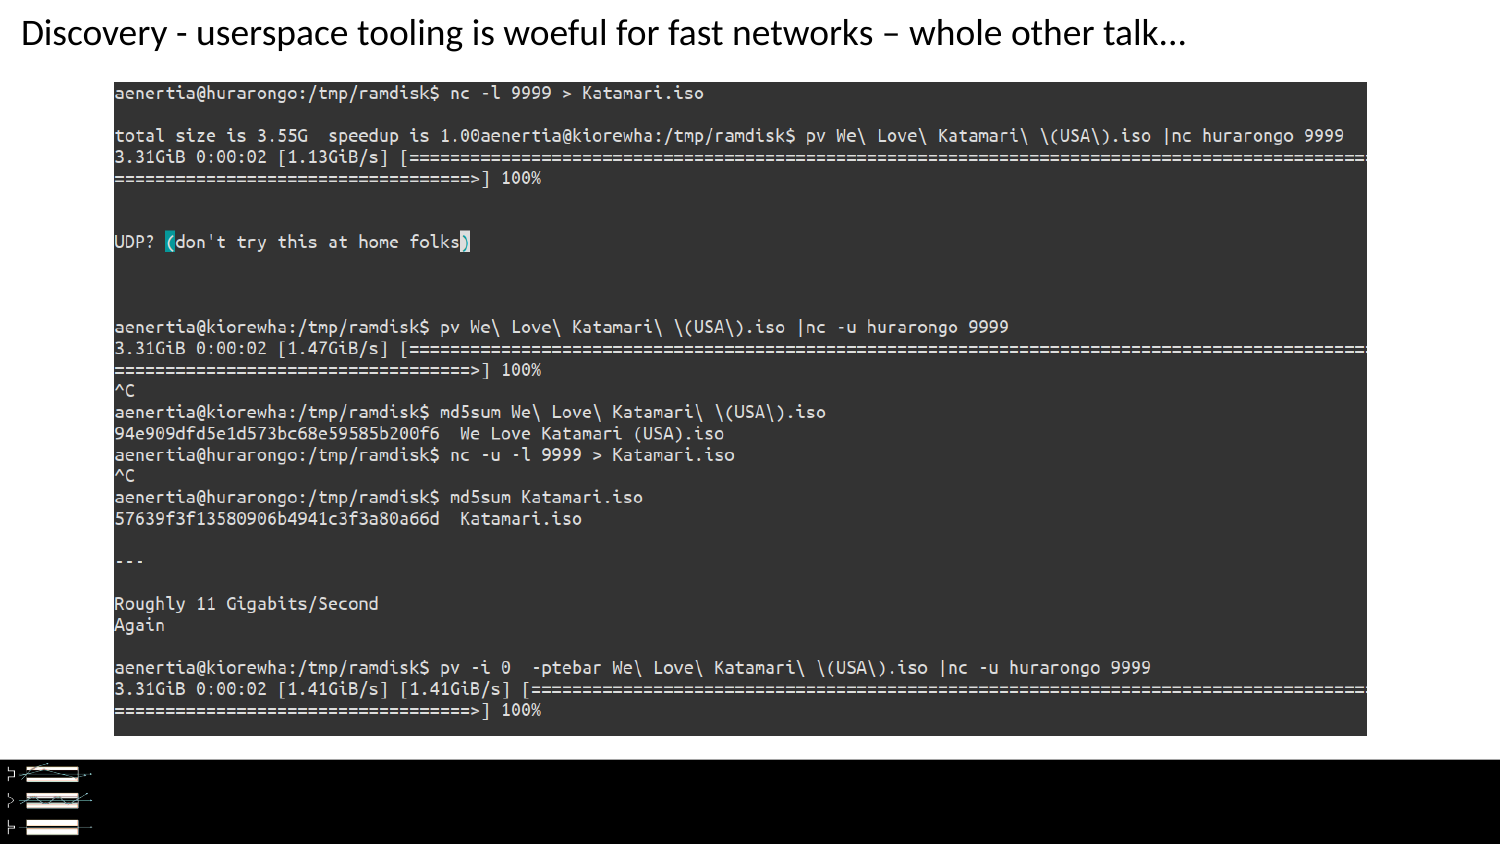

# Discovery - userspace tooling is woeful for fast networks – whole other talk...